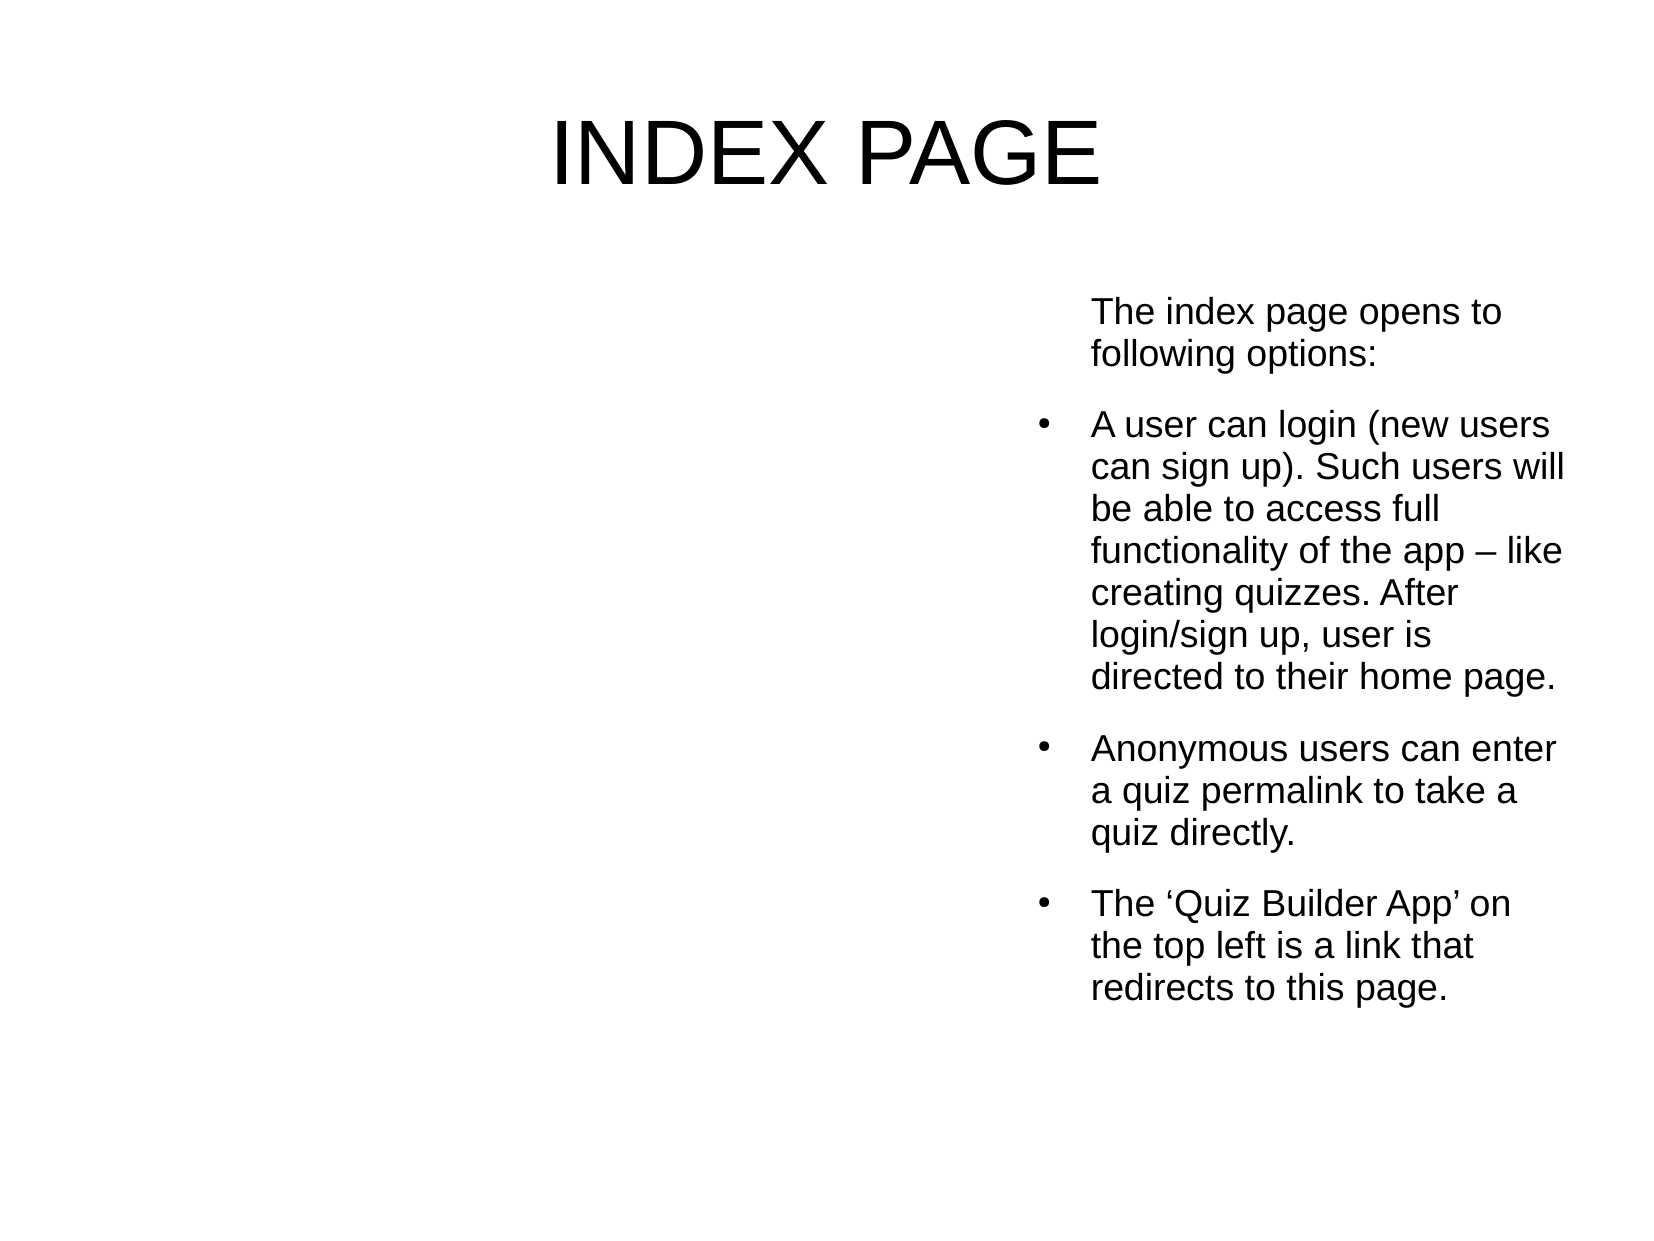

# INDEX PAGE
The index page opens to following options:
A user can login (new users can sign up). Such users will be able to access full functionality of the app – like creating quizzes. After login/sign up, user is directed to their home page.
Anonymous users can enter a quiz permalink to take a quiz directly.
The ‘Quiz Builder App’ on the top left is a link that redirects to this page.